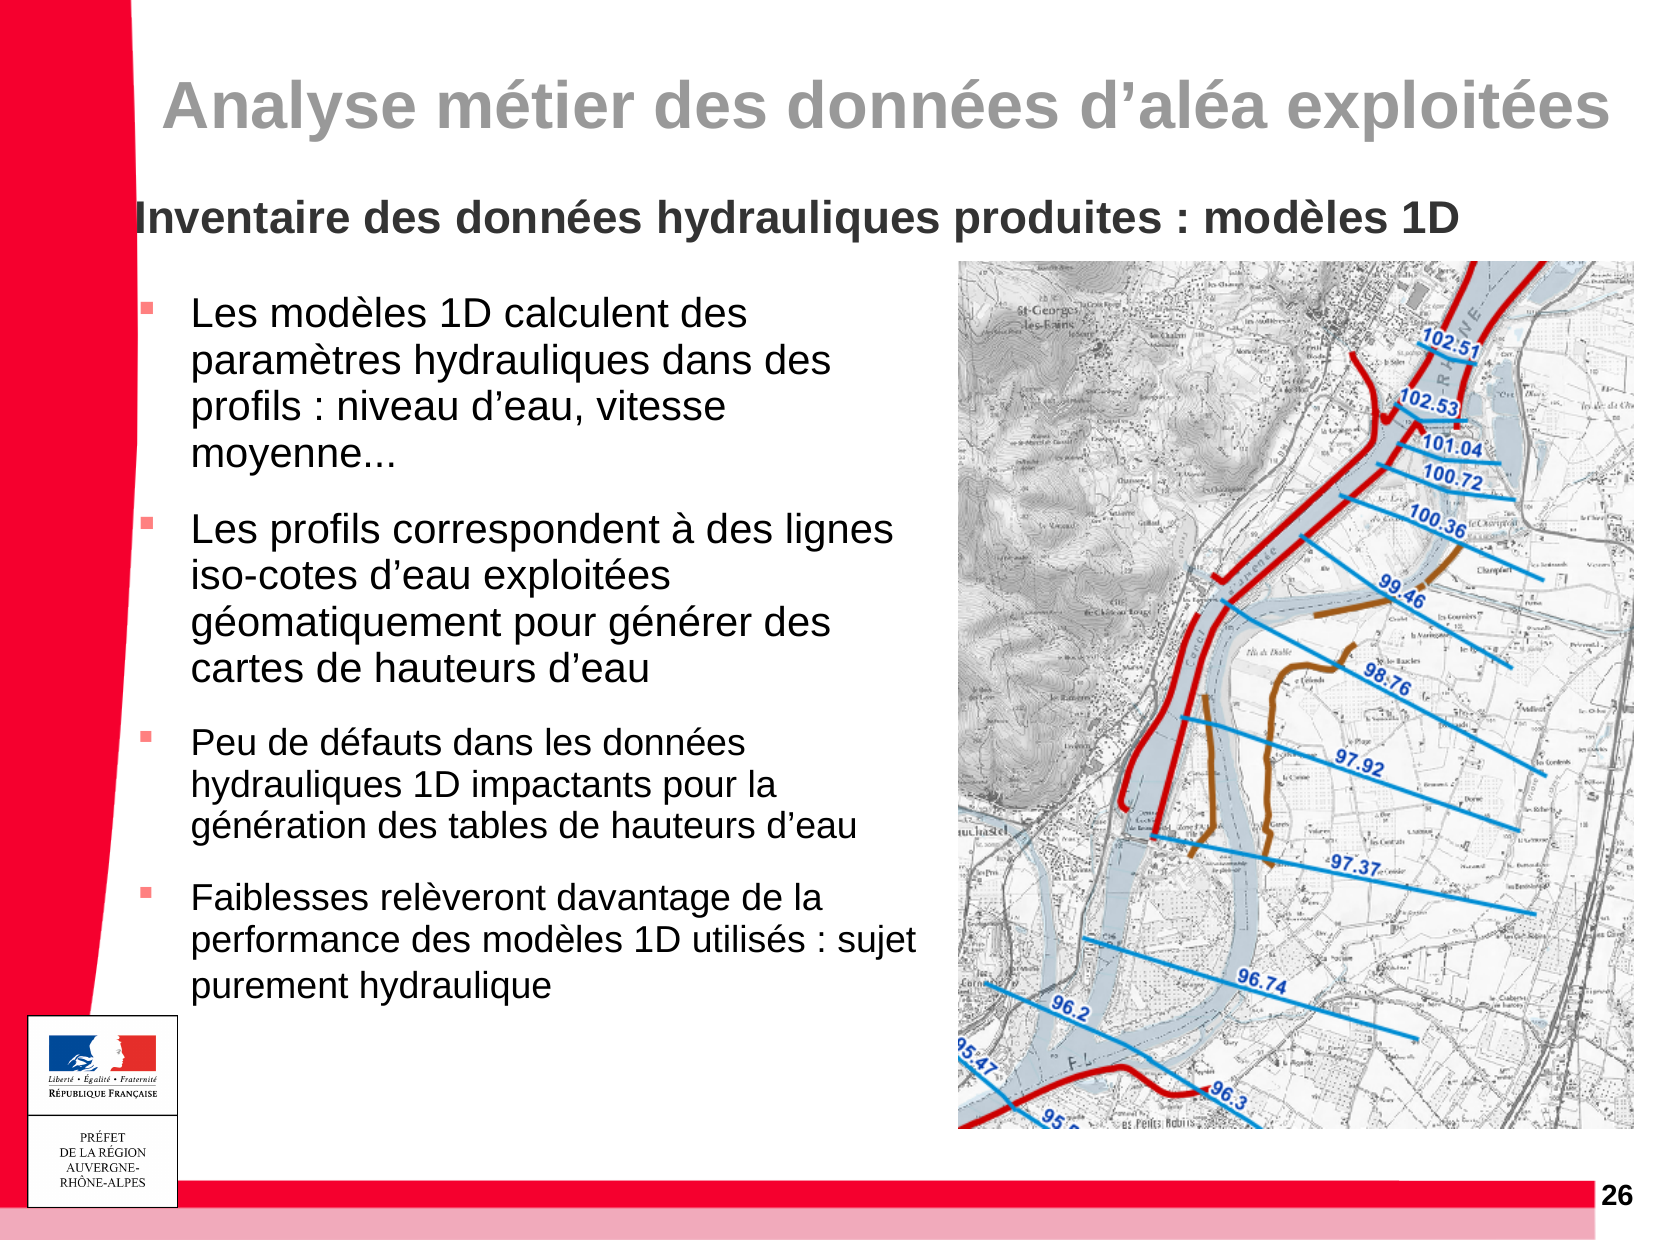

# Analyse métier des données d’aléa exploitées
Inventaire des données hydrauliques produites : modèles 1D
Les modèles 1D calculent des paramètres hydrauliques dans des profils : niveau d’eau, vitesse moyenne...
Les profils correspondent à des lignes iso-cotes d’eau exploitées géomatiquement pour générer des cartes de hauteurs d’eau
Peu de défauts dans les données hydrauliques 1D impactants pour la génération des tables de hauteurs d’eau
Faiblesses relèveront davantage de la performance des modèles 1D utilisés : sujet purement hydraulique
26